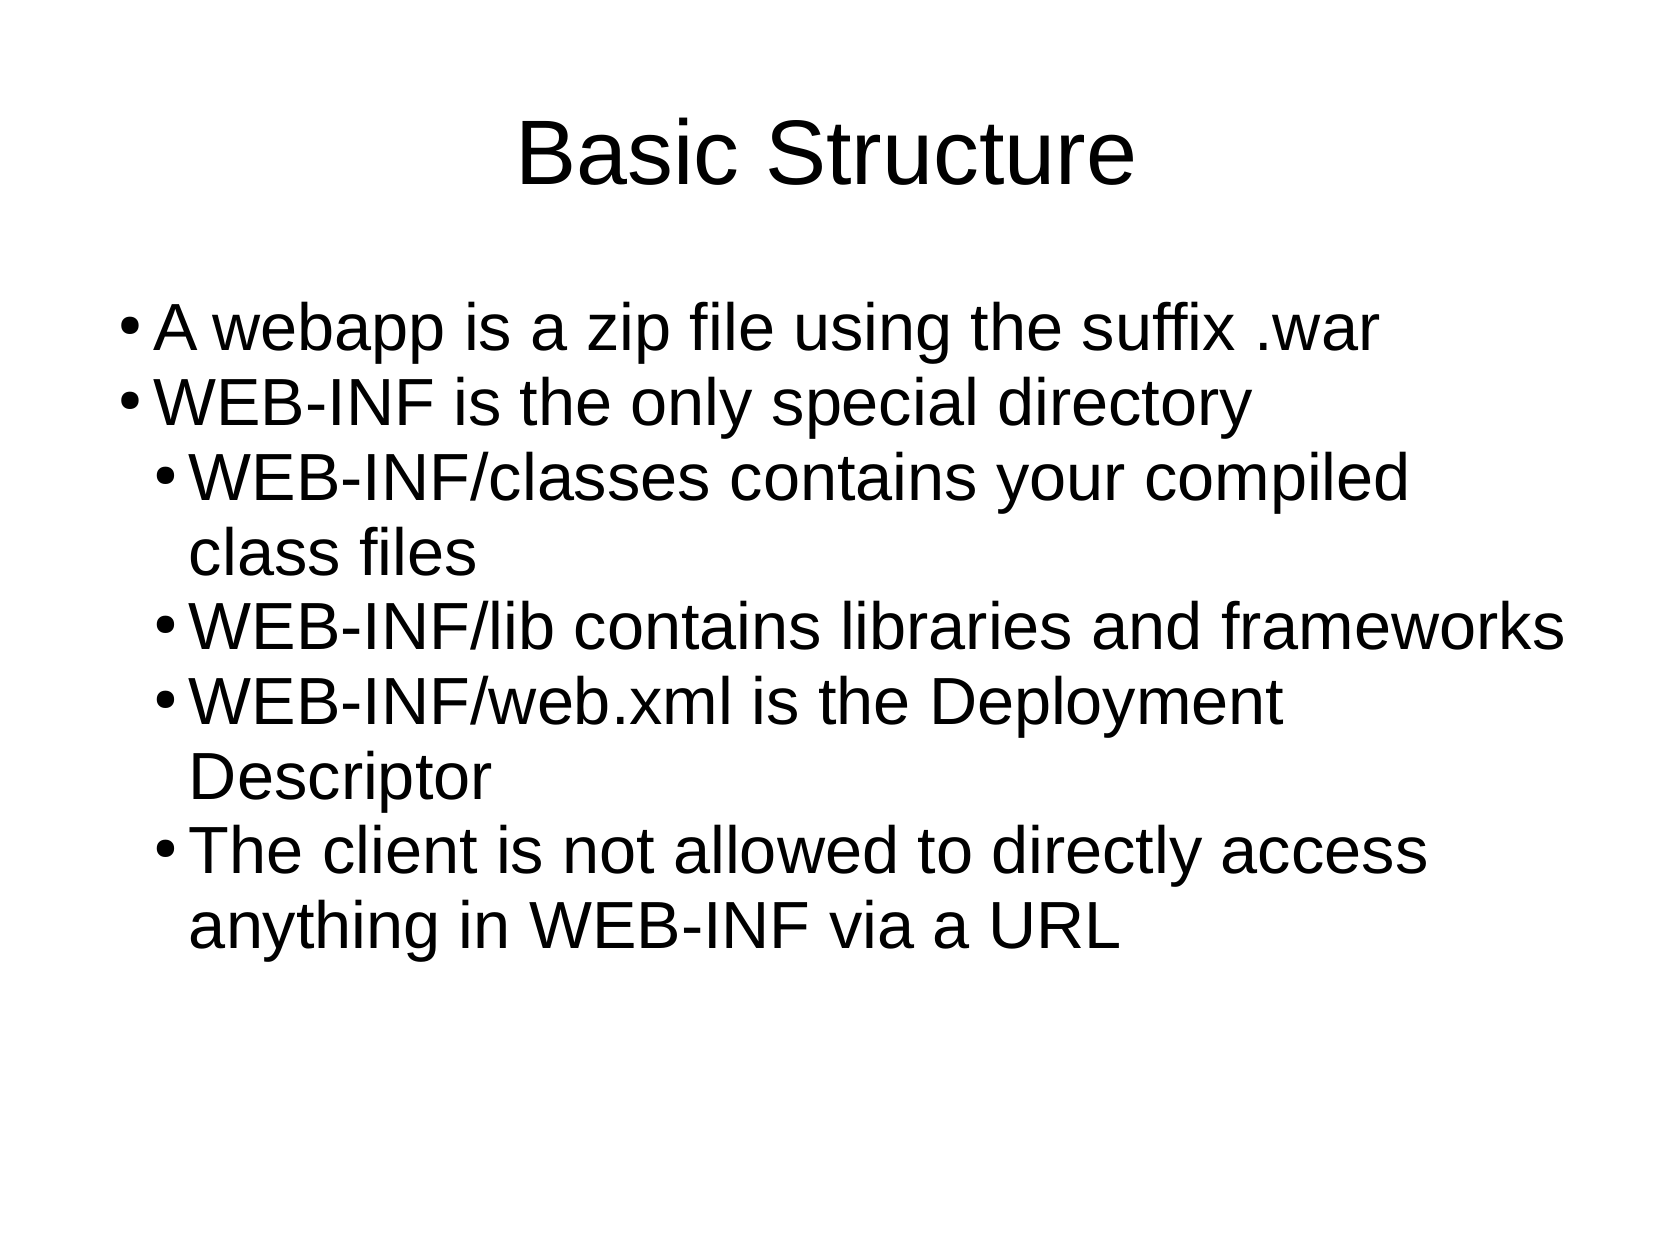

# Basic Structure
A webapp is a zip file using the suffix .war
WEB-INF is the only special directory
WEB-INF/classes contains your compiled class files
WEB-INF/lib contains libraries and frameworks
WEB-INF/web.xml is the Deployment Descriptor
The client is not allowed to directly access anything in WEB-INF via a URL